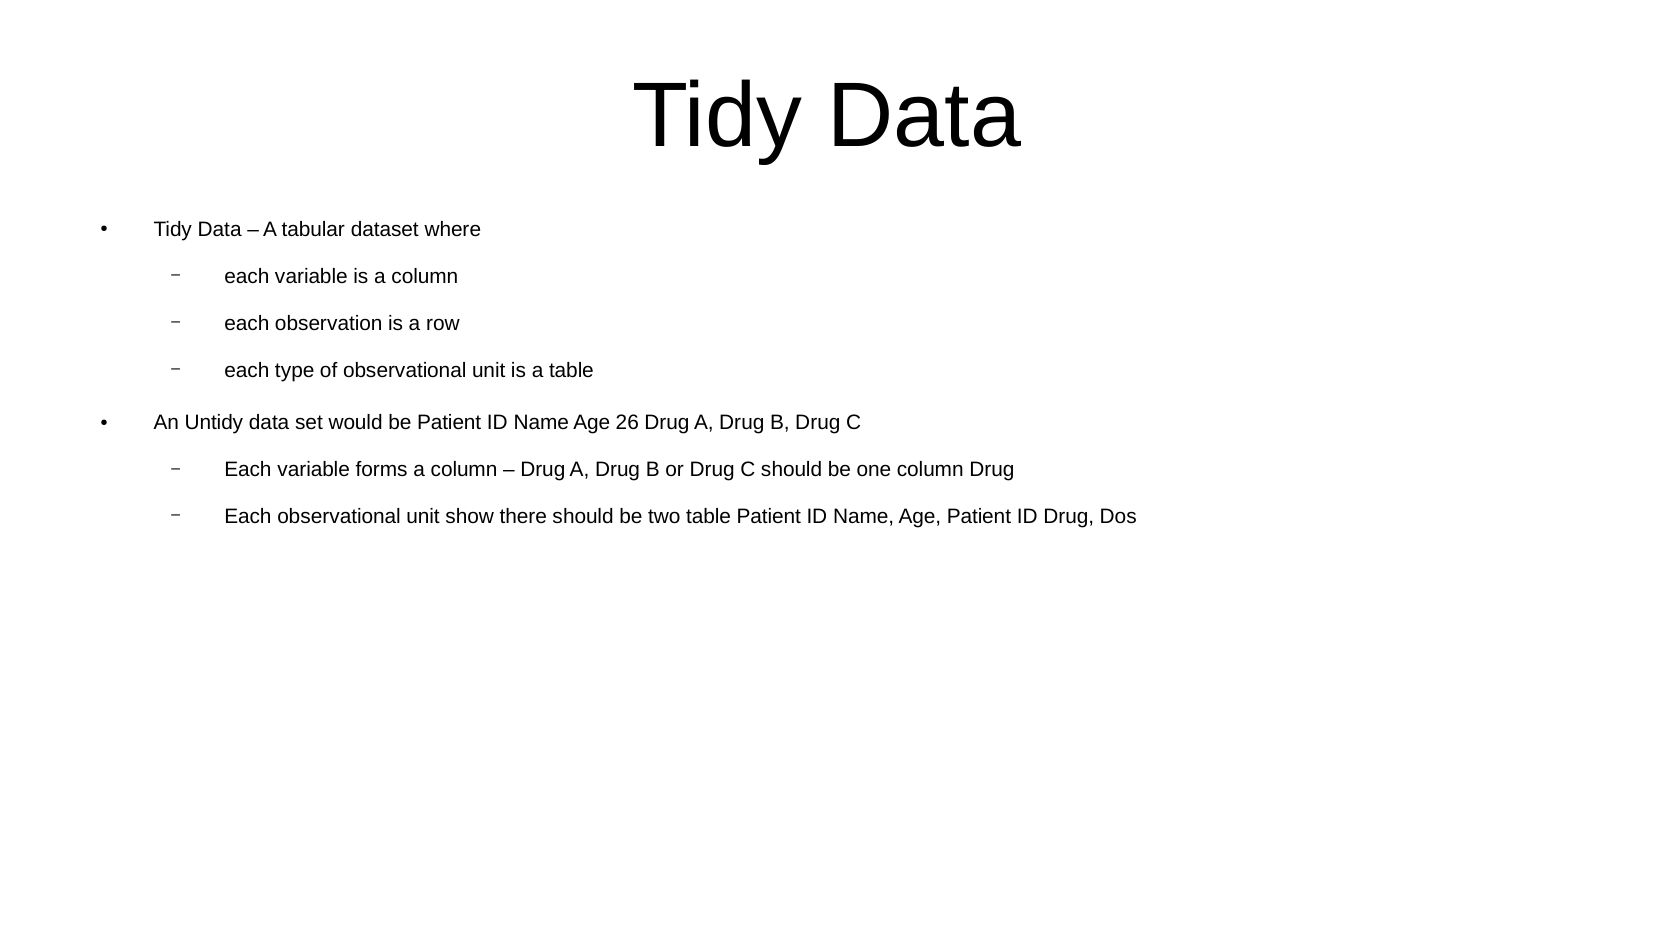

# Tidy Data
Tidy Data – A tabular dataset where
each variable is a column
each observation is a row
each type of observational unit is a table
An Untidy data set would be Patient ID Name Age 26 Drug A, Drug B, Drug C
Each variable forms a column – Drug A, Drug B or Drug C should be one column Drug
Each observational unit show there should be two table Patient ID Name, Age, Patient ID Drug, Dos